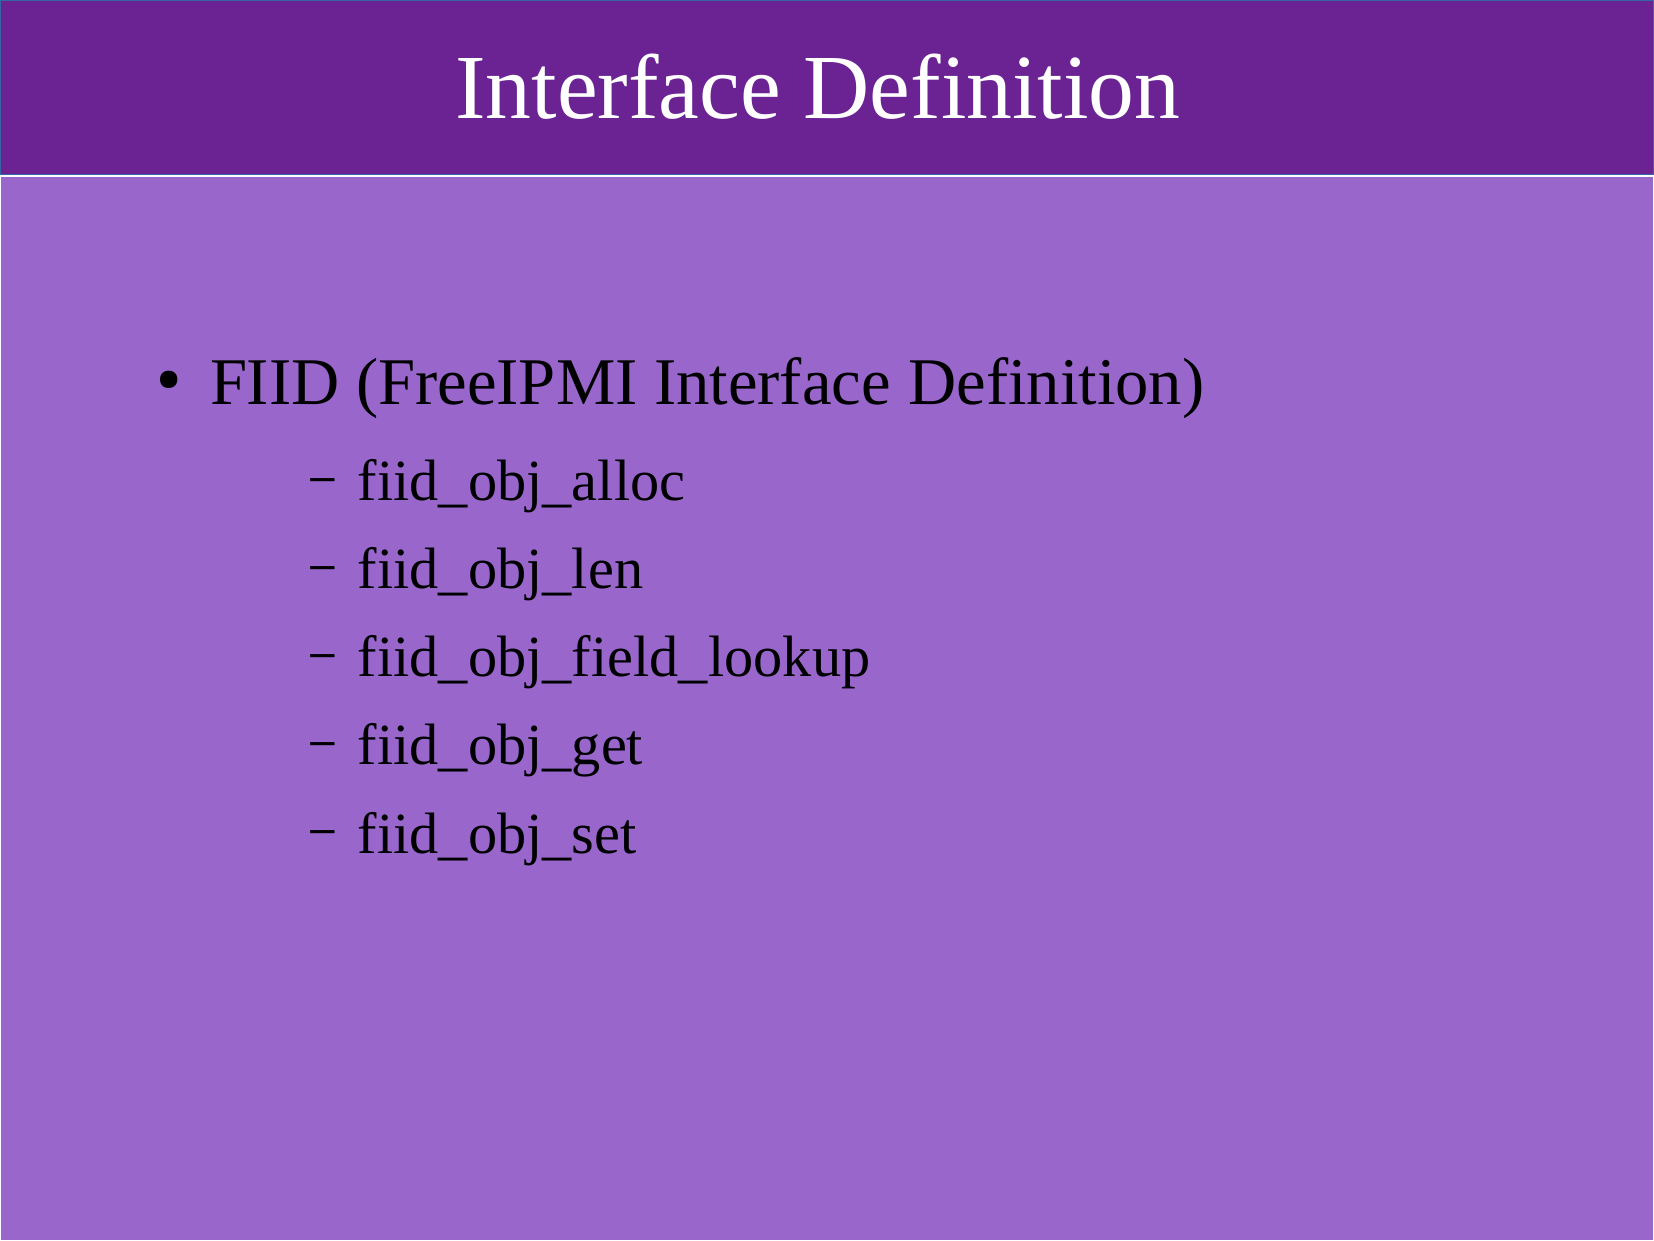

# Interface Definition
FIID (FreeIPMI Interface Definition)
fiid_obj_alloc
fiid_obj_len
fiid_obj_field_lookup
fiid_obj_get
fiid_obj_set